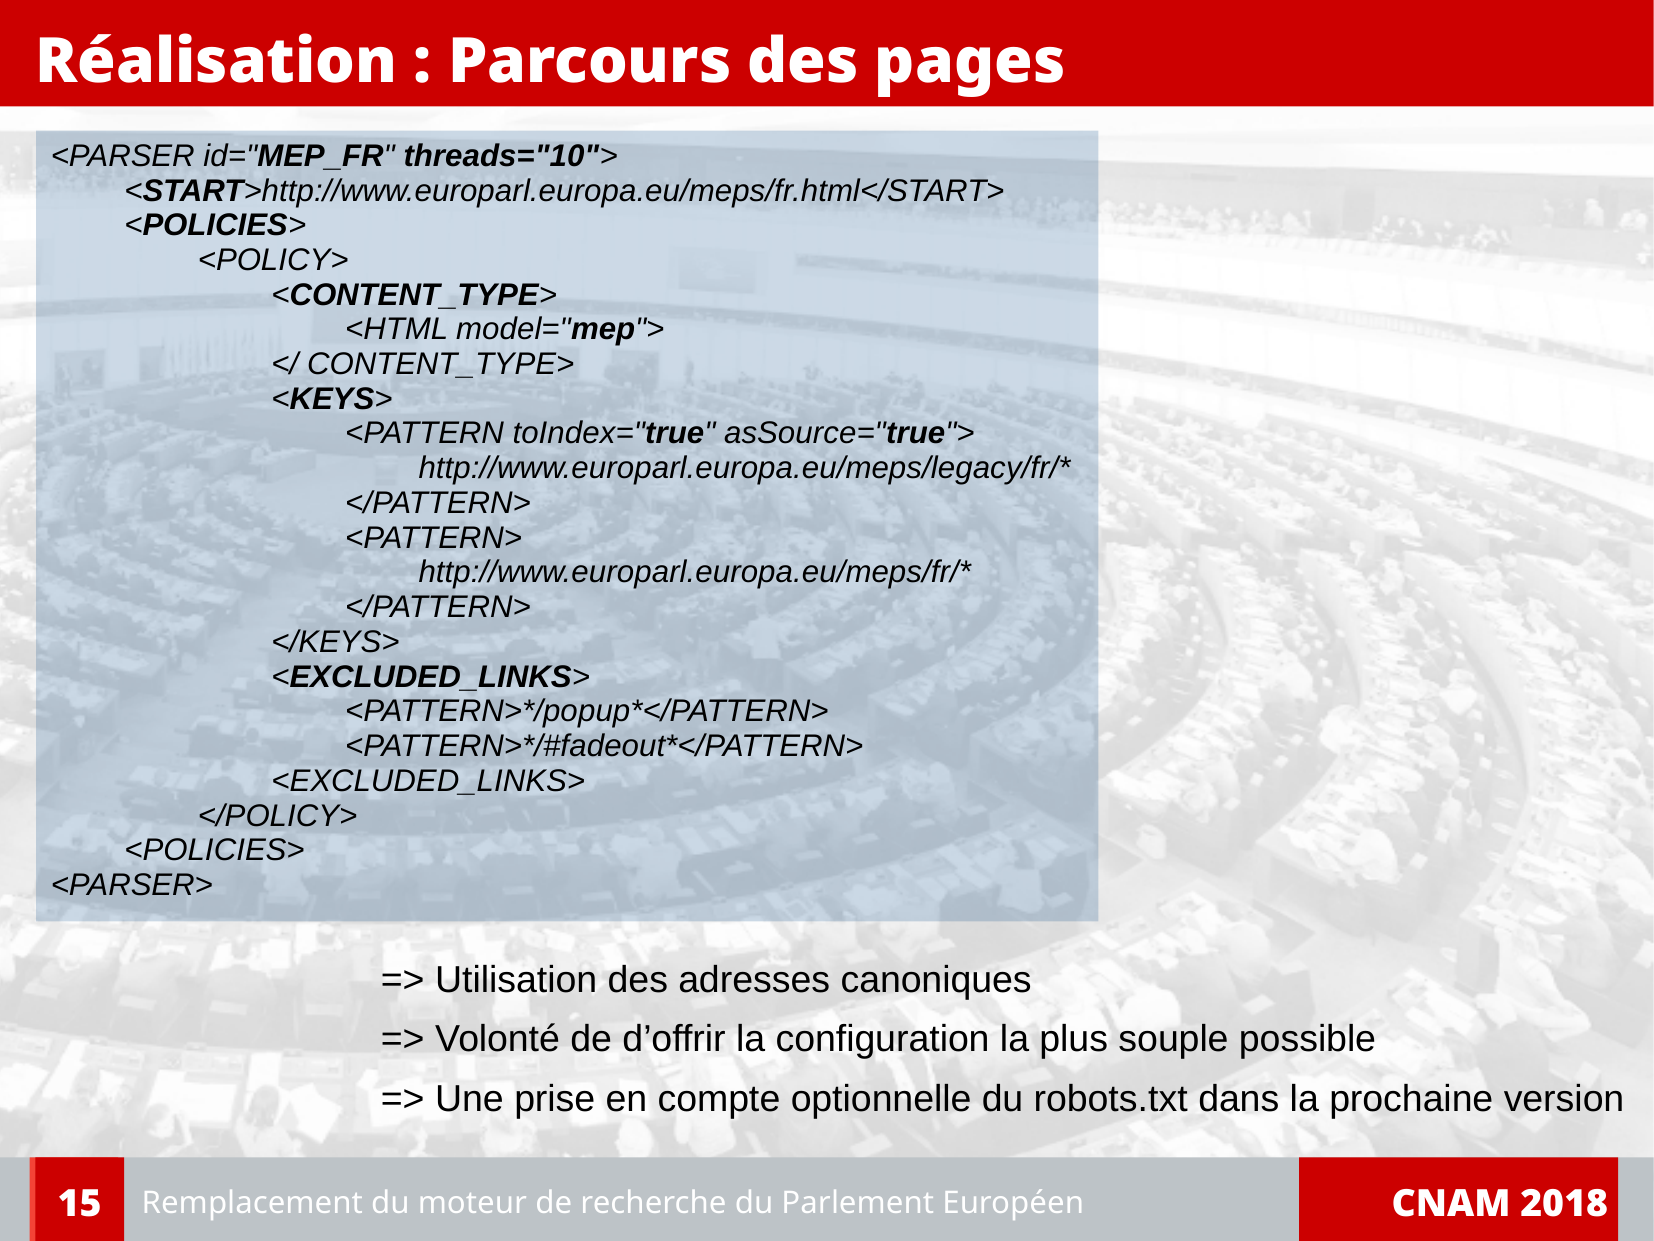

# Réalisation : Parcours des pages
<PARSER id="MEP_FR" threads="10">
<START>http://www.europarl.europa.eu/meps/fr.html</START>
<POLICIES>
<POLICY>
<CONTENT_TYPE>
<HTML model="mep">
</ CONTENT_TYPE>
<KEYS>
<PATTERN toIndex="true" asSource="true">
http://www.europarl.europa.eu/meps/legacy/fr/*
</PATTERN>
<PATTERN>
http://www.europarl.europa.eu/meps/fr/*
</PATTERN>
</KEYS>
<EXCLUDED_LINKS>
<PATTERN>*/popup*</PATTERN>
<PATTERN>*/#fadeout*</PATTERN>
<EXCLUDED_LINKS>
</POLICY>
<POLICIES>
<PARSER>
=> Utilisation des adresses canoniques
=> Volonté de d’offrir la configuration la plus souple possible
=> Une prise en compte optionnelle du robots.txt dans la prochaine version
15
Remplacement du moteur de recherche du Parlement Européen